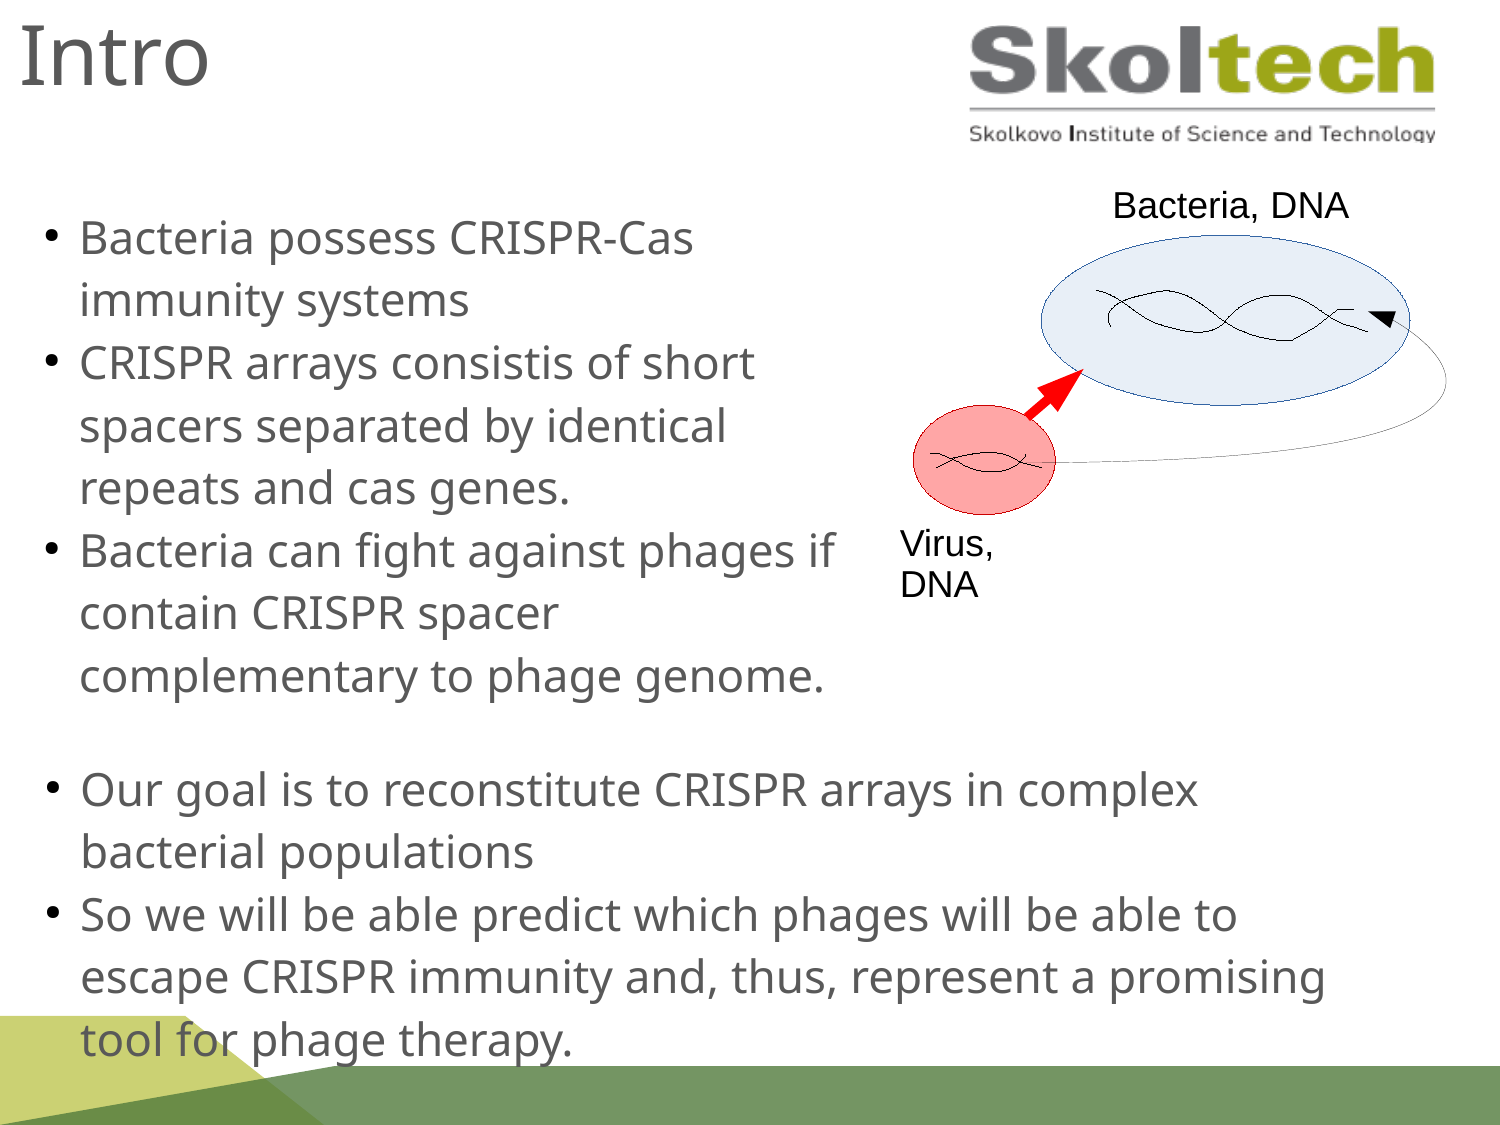

# Intro
Bacteria possess CRISPR-Cas immunity systems
CRISPR arrays consistis of short spacers separated by identical repeats and cas genes.
Bacteria can fight against phages if contain CRISPR spacer complementary to phage genome.
Bacteria, DNA
Virus, DNA
Our goal is to reconstitute CRISPR arrays in complex bacterial populations
So we will be able predict which phages will be able to escape CRISPR immunity and, thus, represent a promising tool for phage therapy.